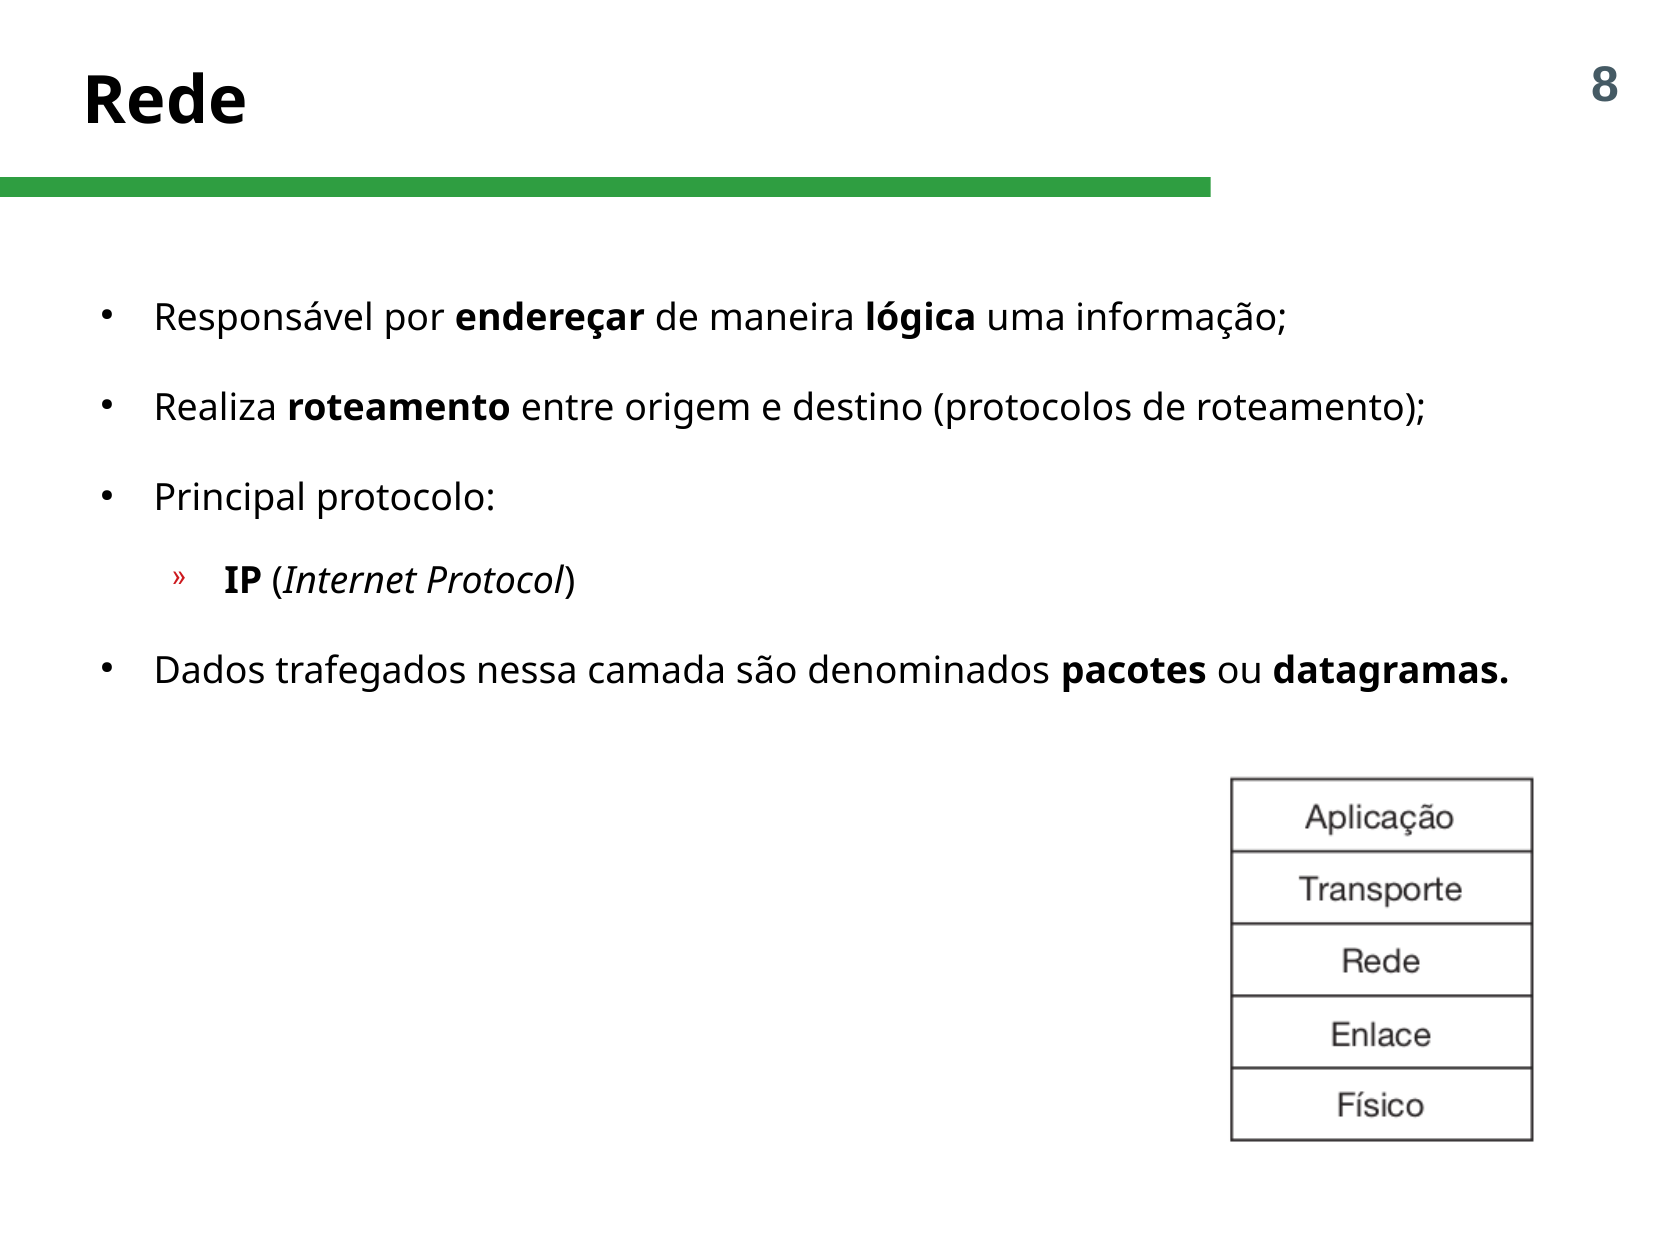

# Rede
Responsável por endereçar de maneira lógica uma informação;
Realiza roteamento entre origem e destino (protocolos de roteamento);
Principal protocolo:
IP (Internet Protocol)
Dados trafegados nessa camada são denominados pacotes ou datagramas.